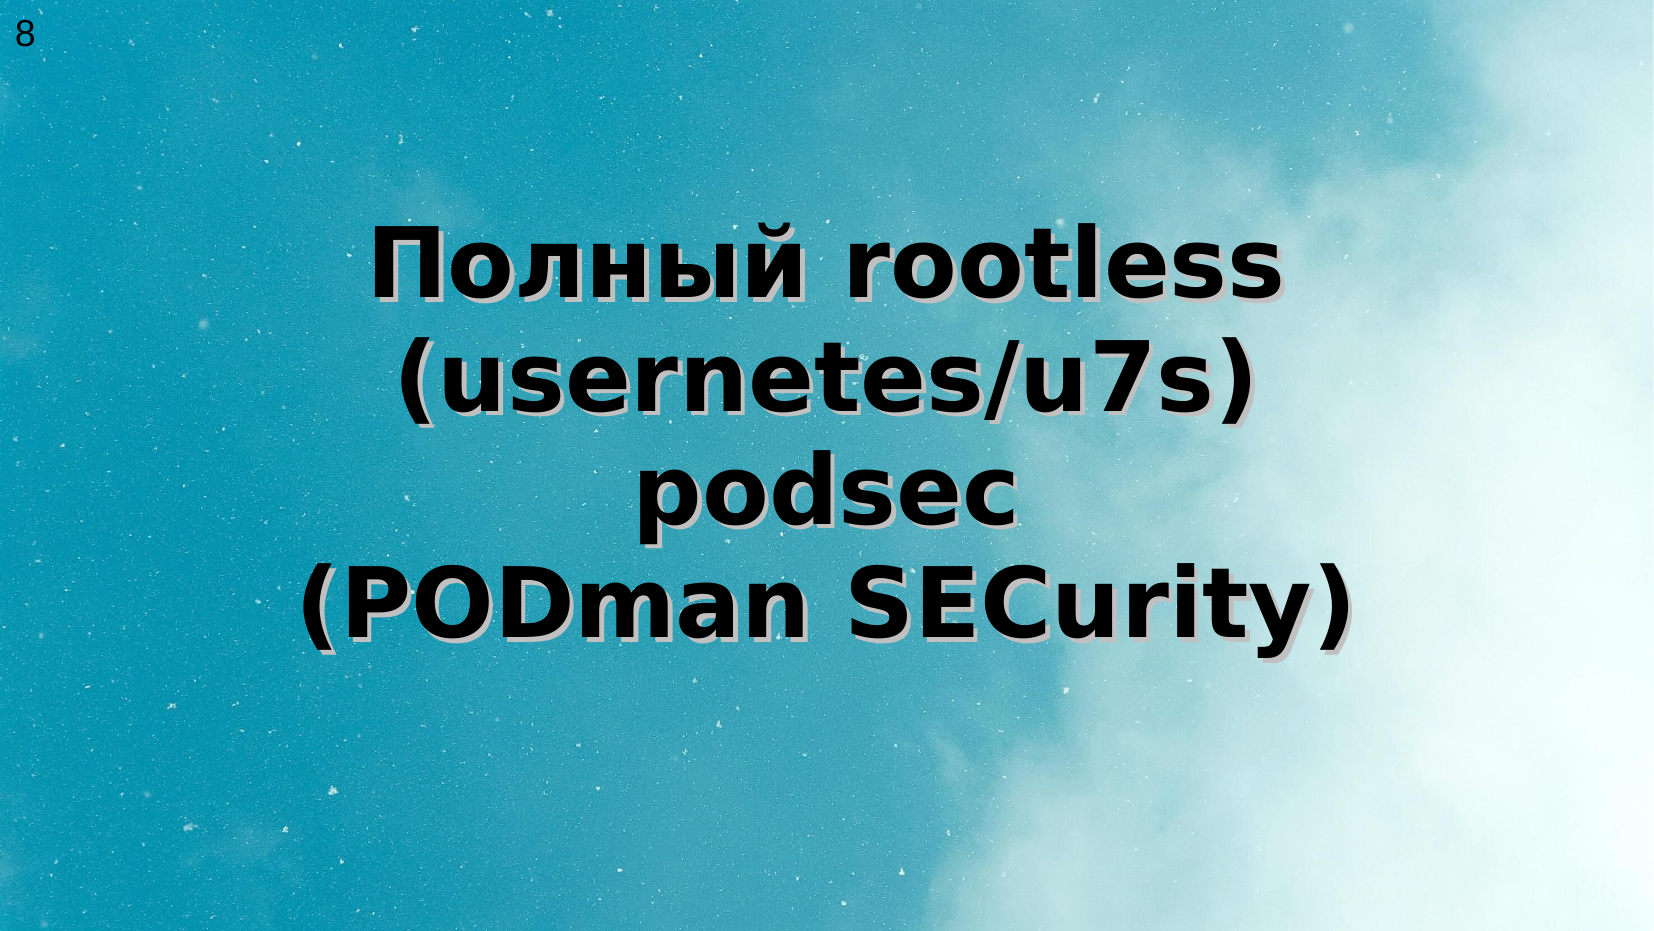

# Полный rootless (usernetes/u7s) podsec (PODman SECurity)